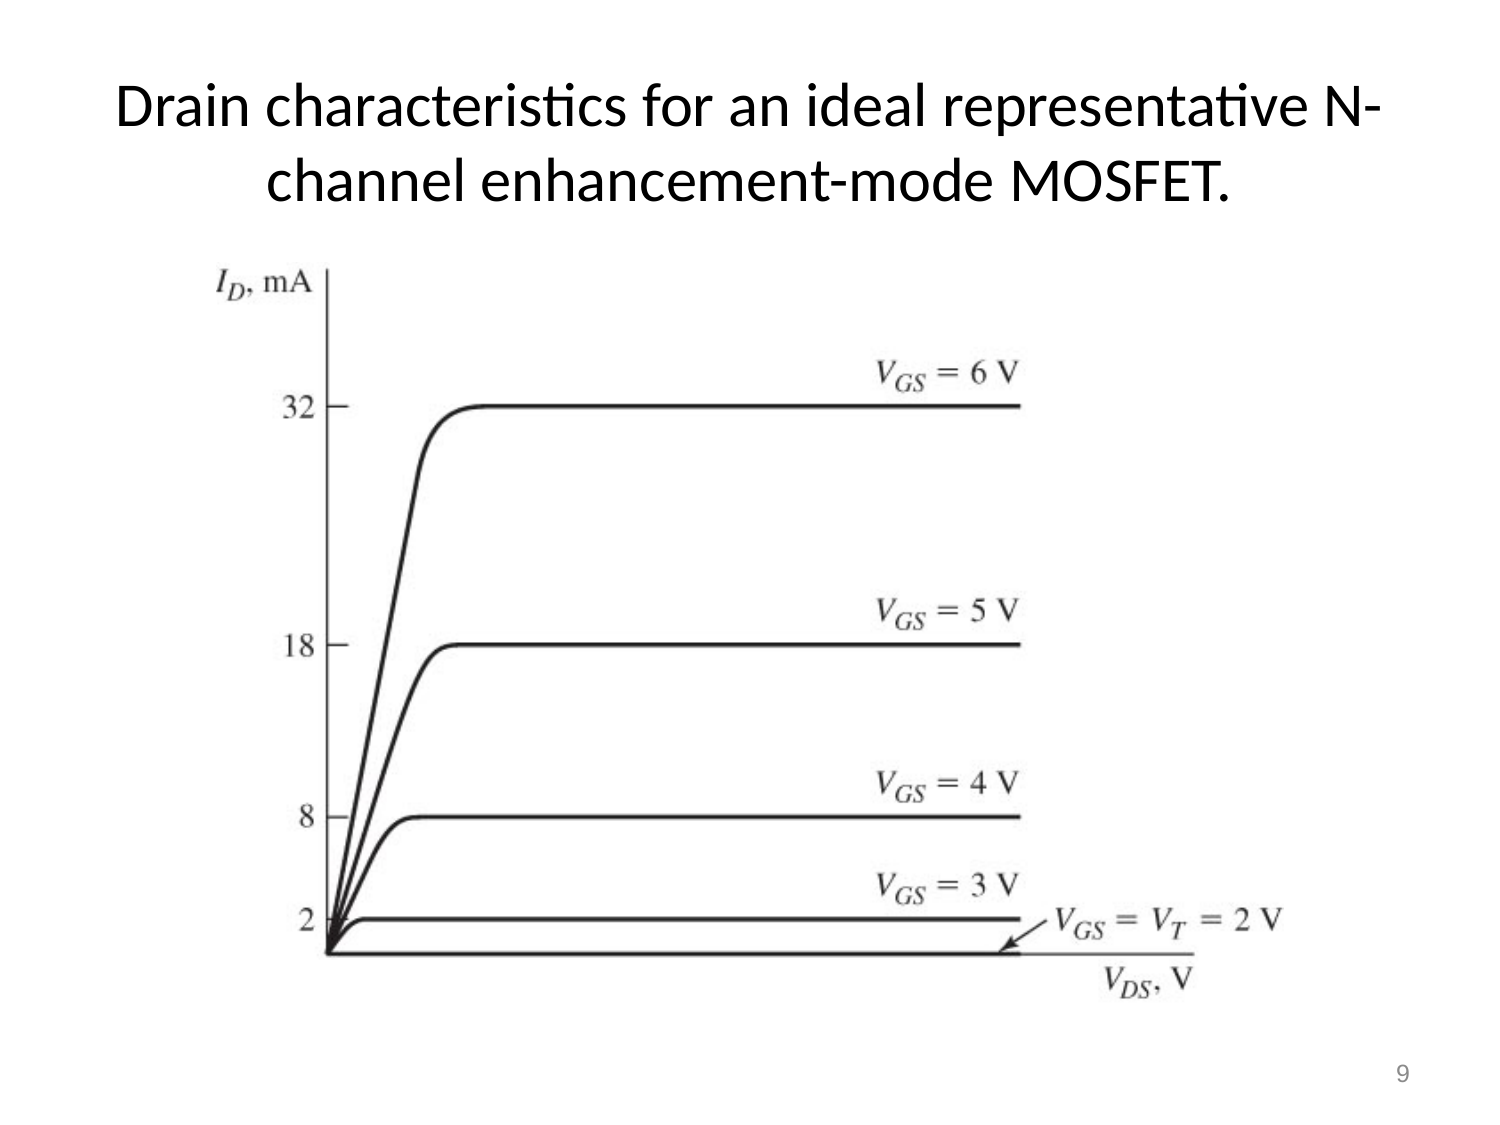

# Drain characteristics for an ideal representative N-channel enhancement-mode MOSFET.